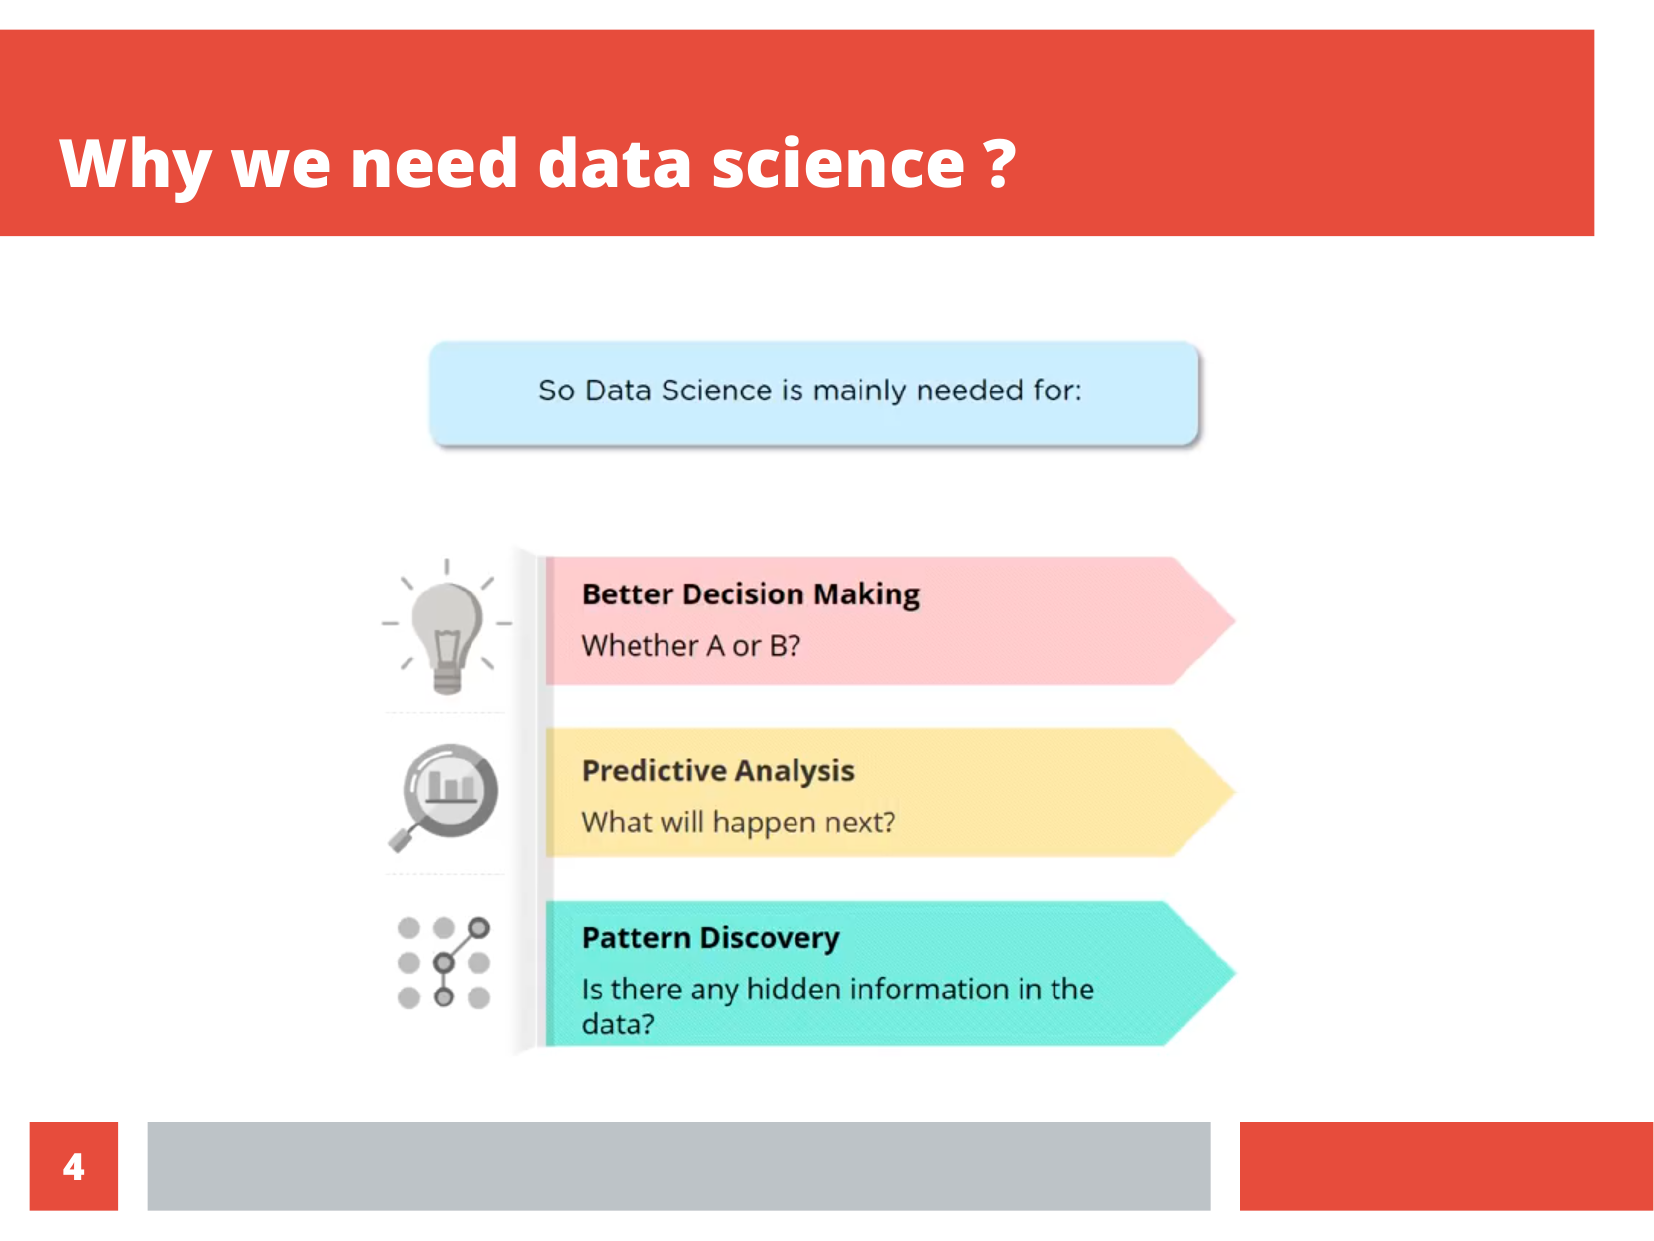

# Why we need data science ?
4